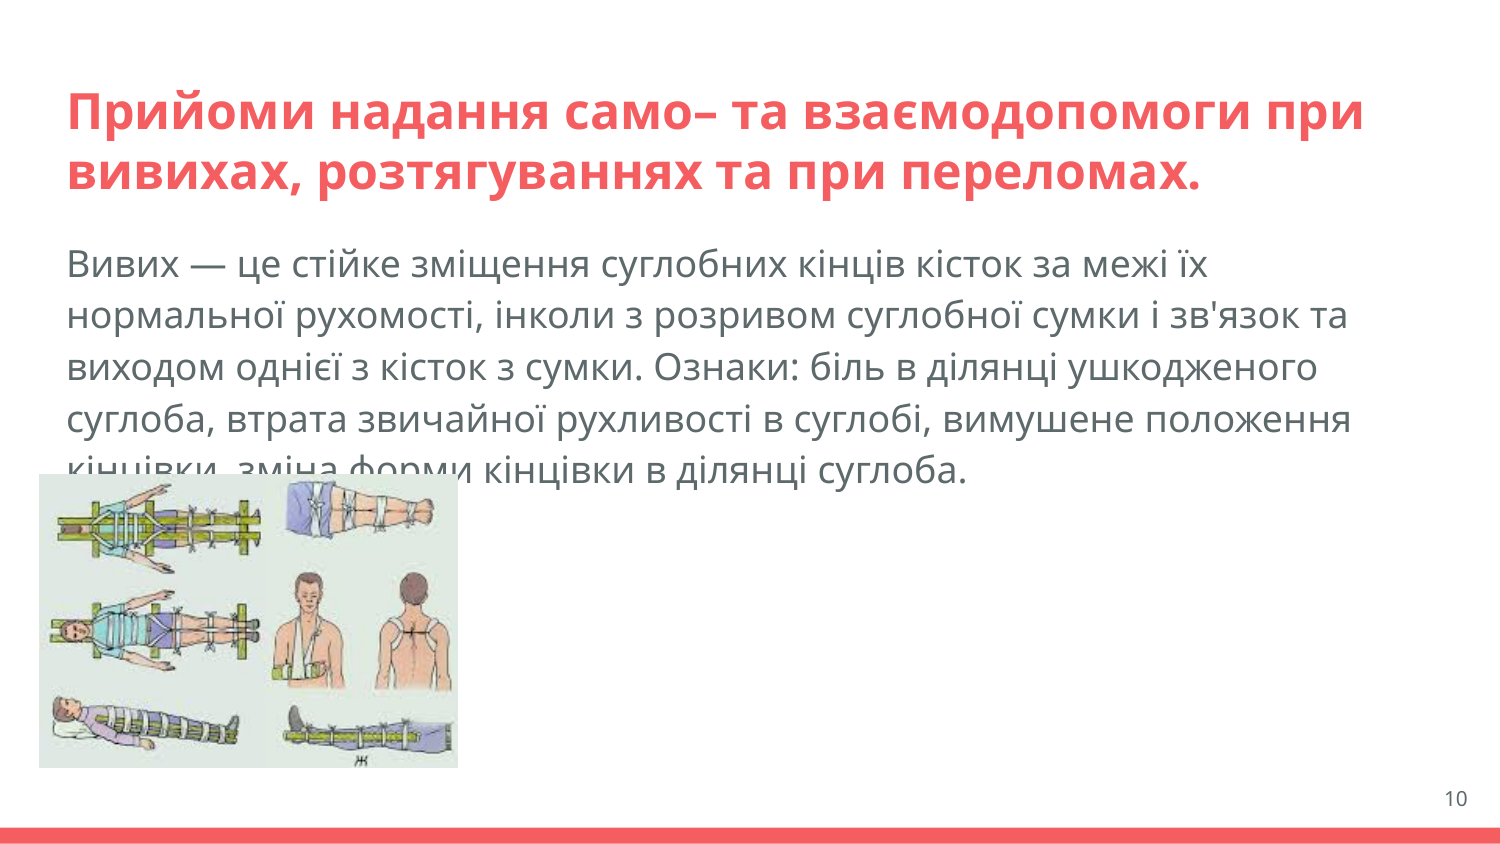

# Прийоми надання само– та взаємодопомоги при вивихах, розтягуваннях та при переломах.
Вивих — це стійке зміщення суглобних кінців кісток за межі їх нормальної рухомості, інколи з розривом суглобної сумки і зв'язок та виходом однієї з кісток з сумки. Ознаки: біль в ділянці ушкодженого суглоба, втрата звичайної рухливості в суглобі, вимушене положення кінцівки, зміна форми кінцівки в ділянці суглоба.